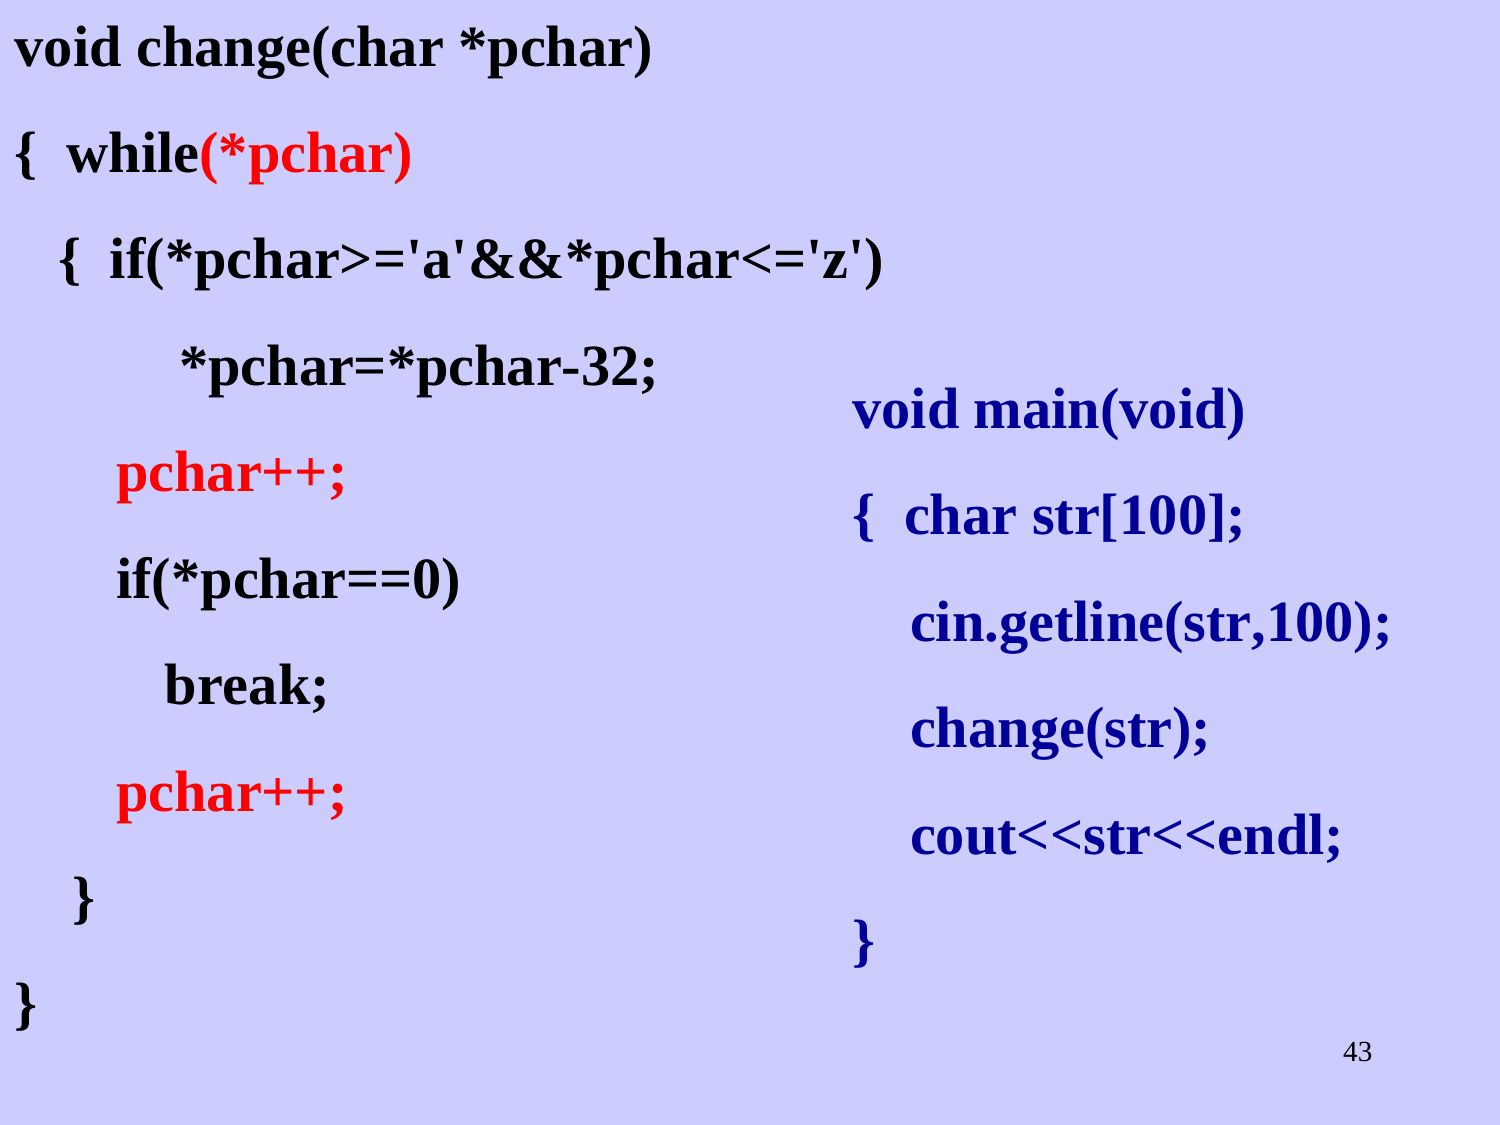

void change(char *pchar)
{ while(*pchar)
 { if(*pchar>='a'&&*pchar<='z')
	 *pchar=*pchar-32;
 pchar++;
 if(*pchar==0)
	break;
 pchar++;
 }
}
void main(void)
{ char str[100];
 cin.getline(str,100);
 change(str);
 cout<<str<<endl;
}